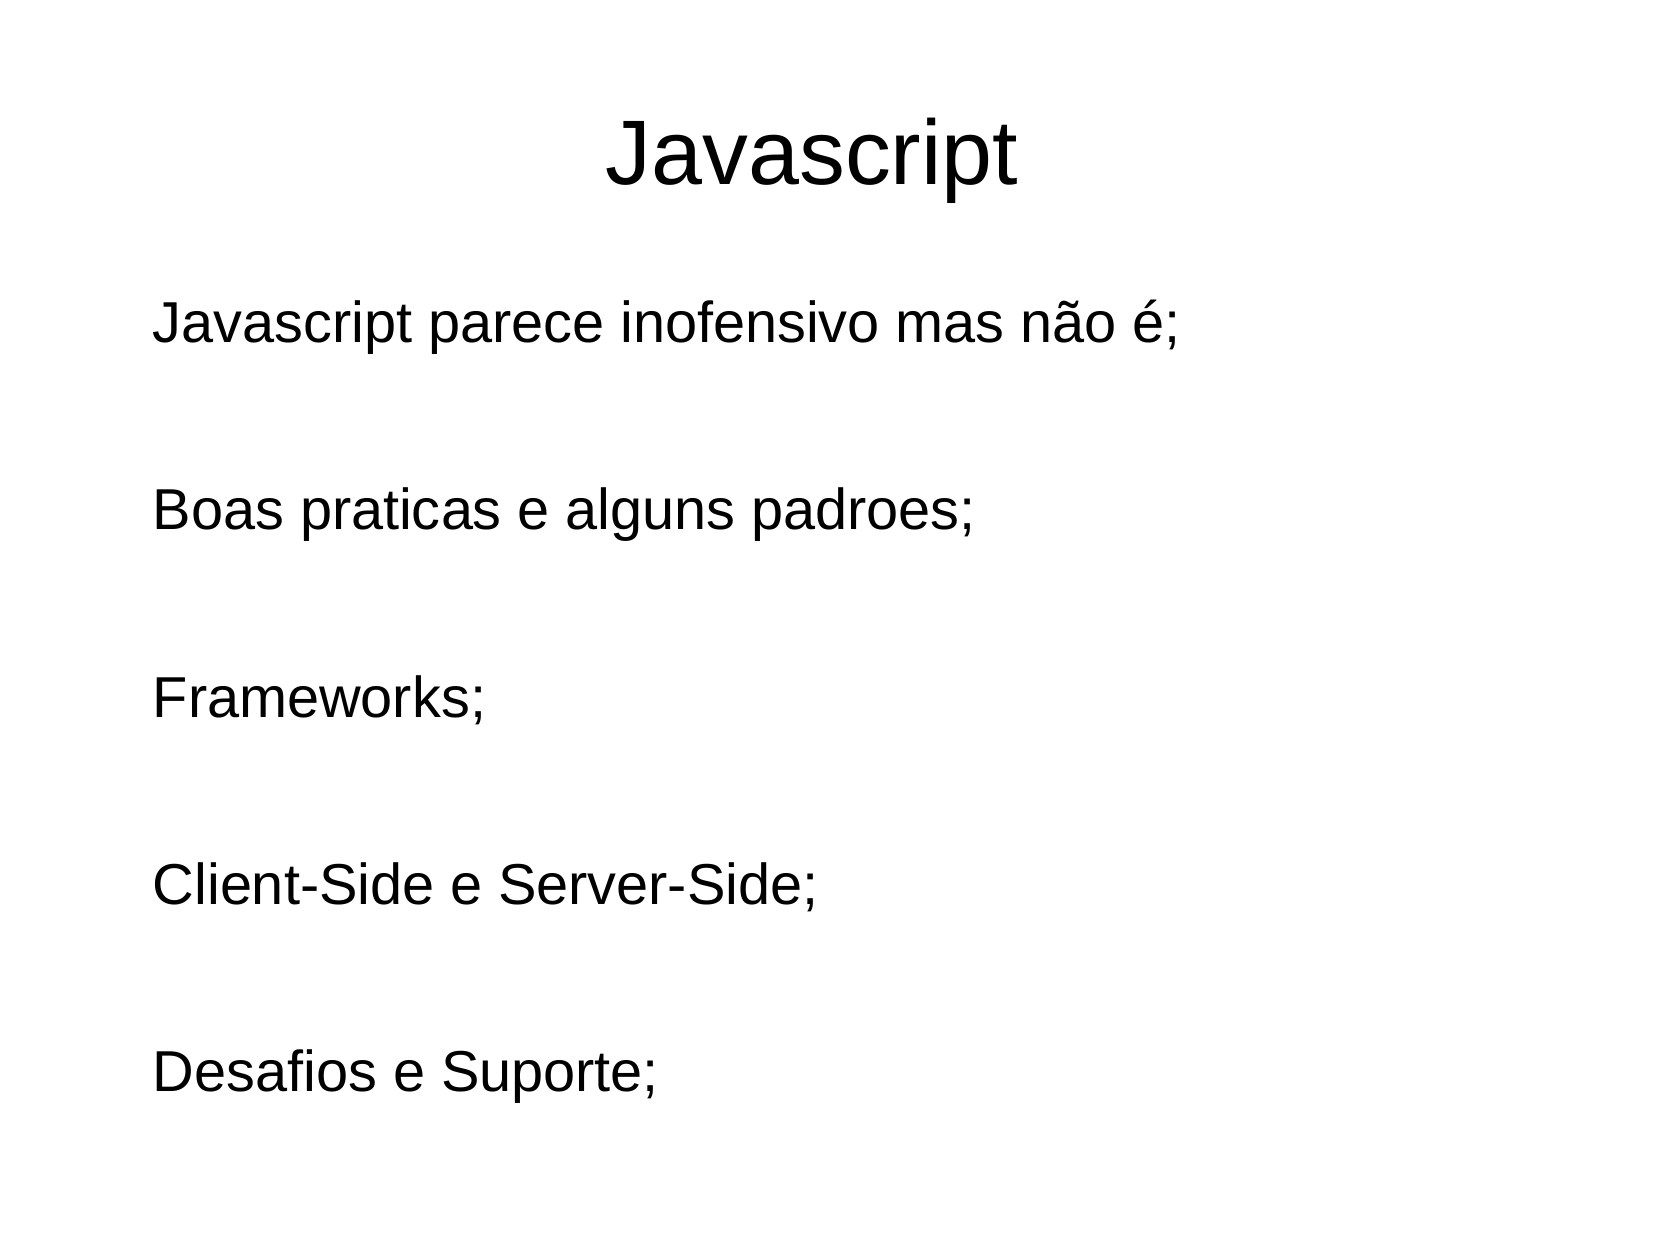

# Javascript
Javascript parece inofensivo mas não é;
Boas praticas e alguns padroes;
Frameworks;
Client-Side e Server-Side;
Desafios e Suporte;